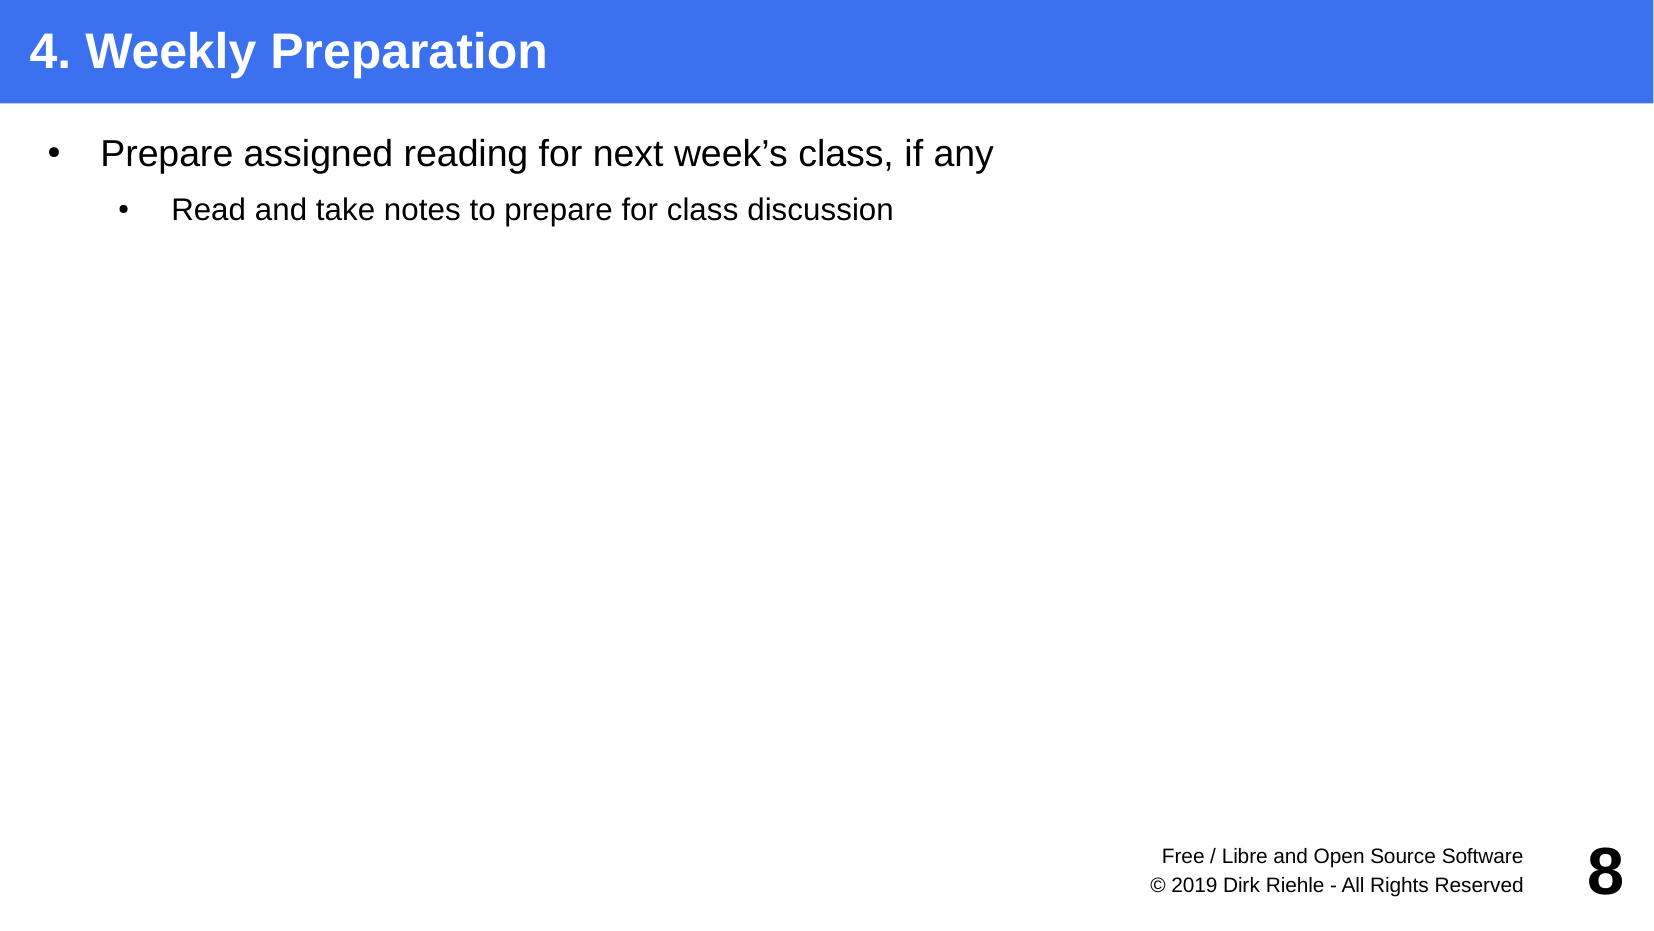

# 4. Weekly Preparation
Prepare assigned reading for next week’s class, if any
Read and take notes to prepare for class discussion
Free / Libre and Open Source Software
8
© 2019 Dirk Riehle - All Rights Reserved